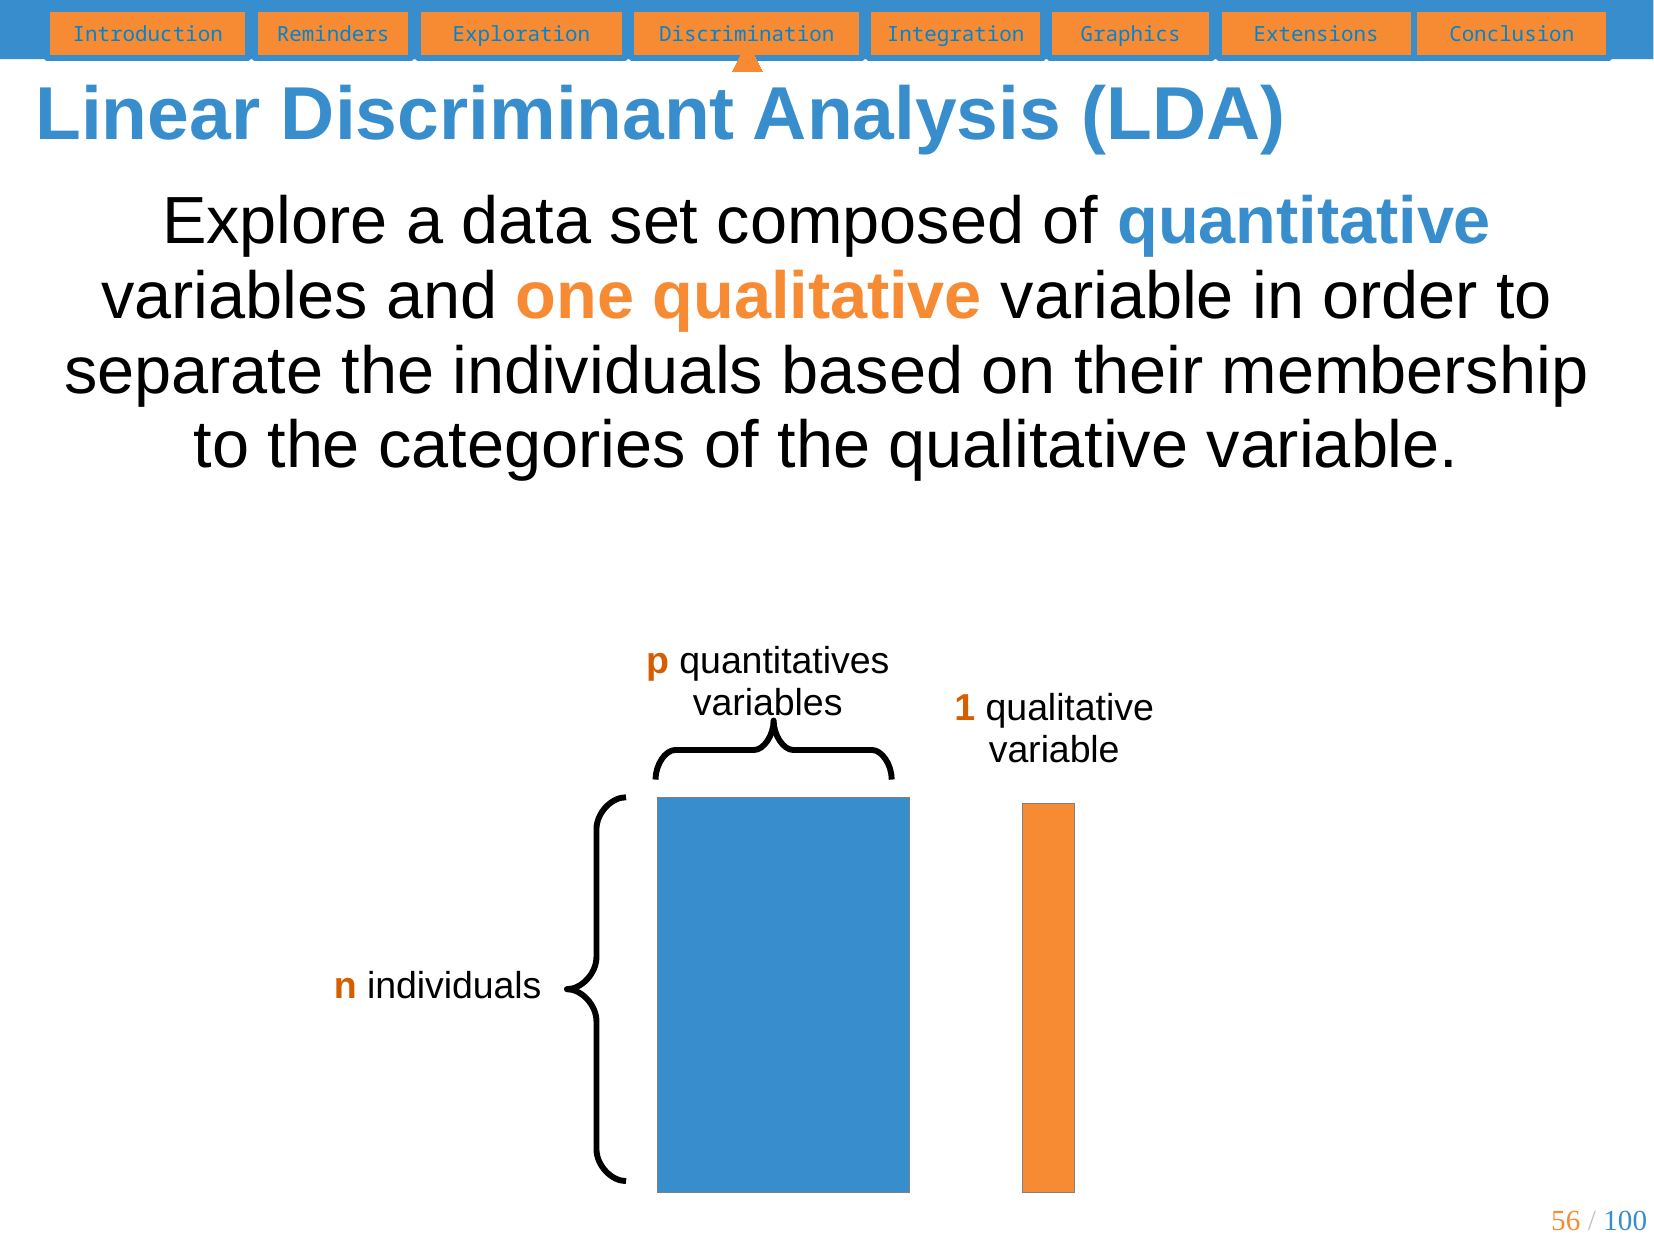

# Linear Discriminant Analysis (LDA)
Explore a data set composed of quantitative variables and one qualitative variable in order to separate the individuals based on their membership to the categories of the qualitative variable.
p quantitatives variables
1 qualitative variable
n individuals
56